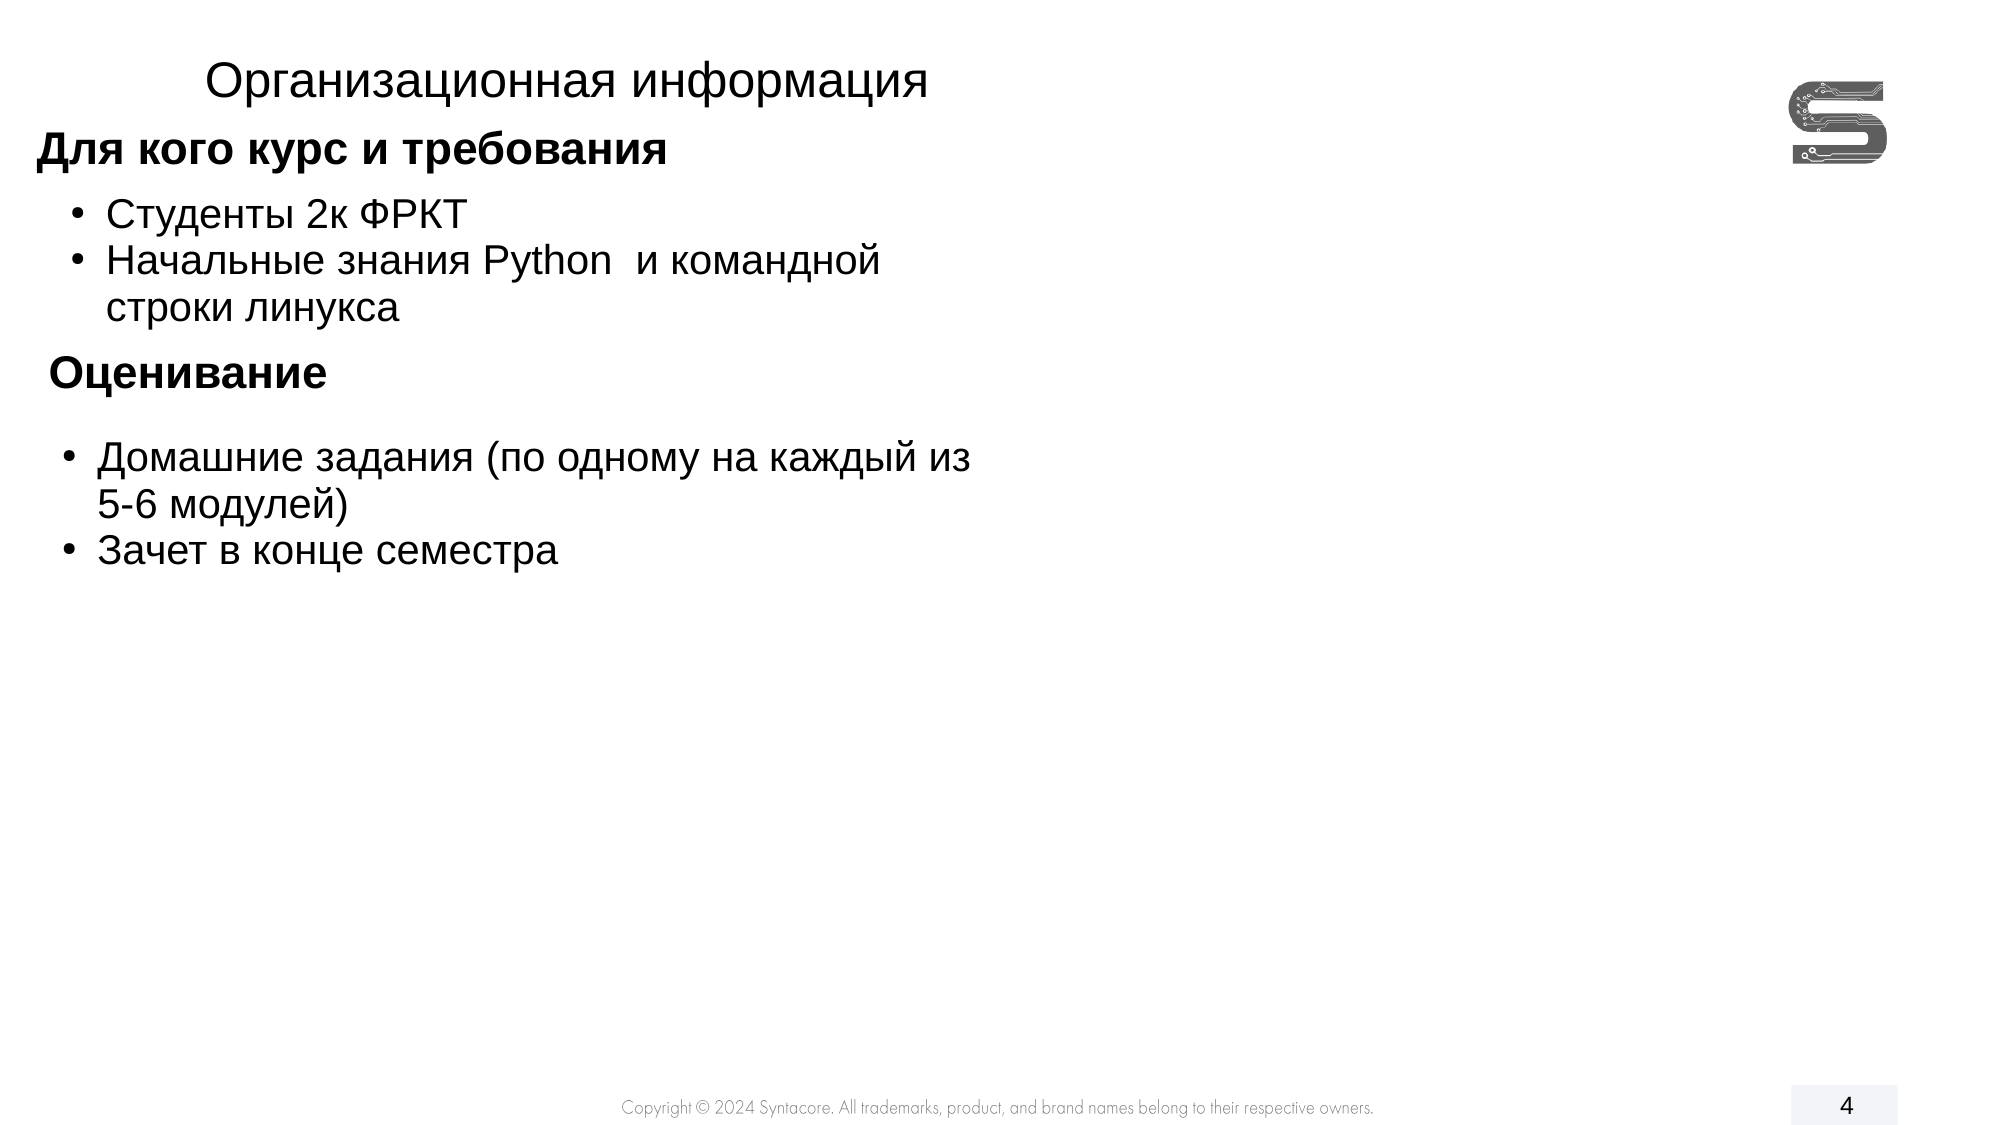

Организационная информация
Для кого курс и требования
Студенты 2к ФРКТ
Начальные знания Python и командной строки линукса
Оценивание
Домашние задания (по одному на каждый из 5-6 модулей)
Зачет в конце семестра